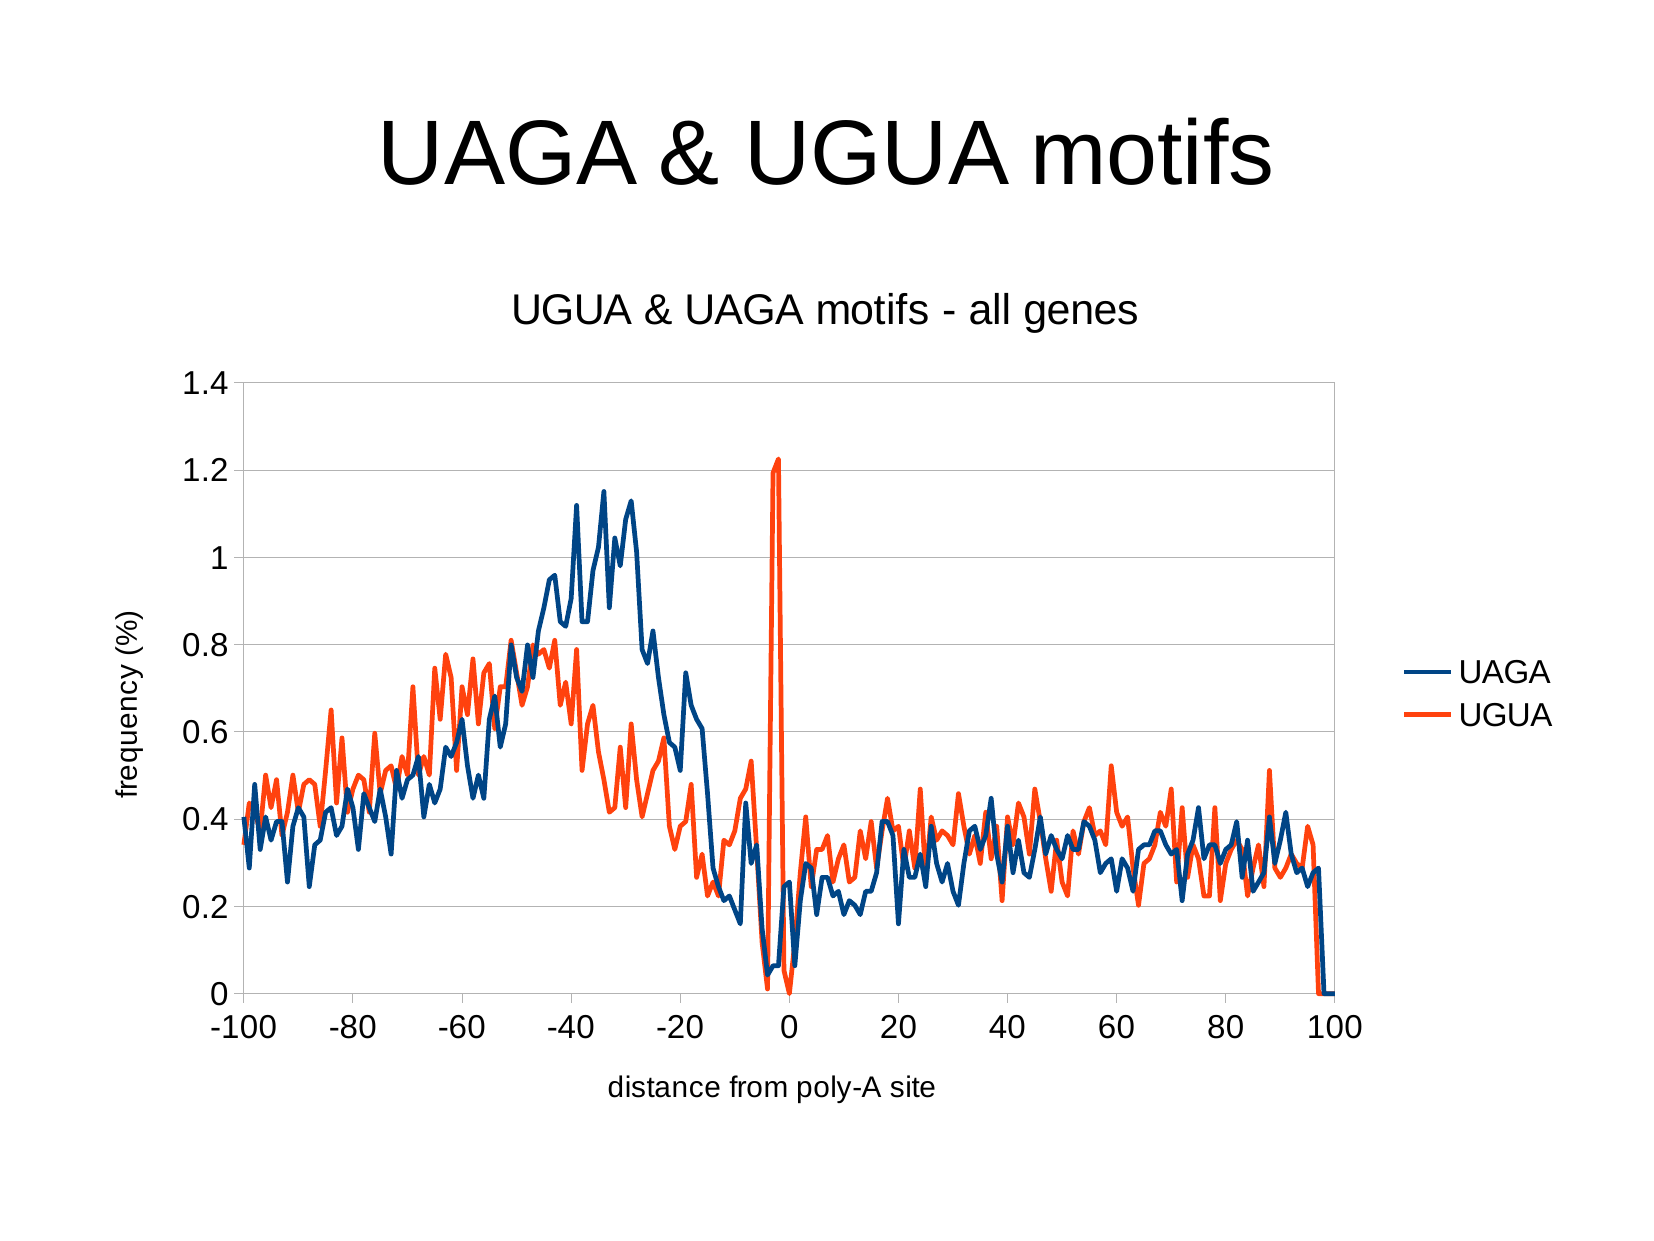

# UAGA & UGUA motifs
### Chart: UGUA & UAGA motifs - all genes
| Category | UAGA | UGUA |
|---|---|---|